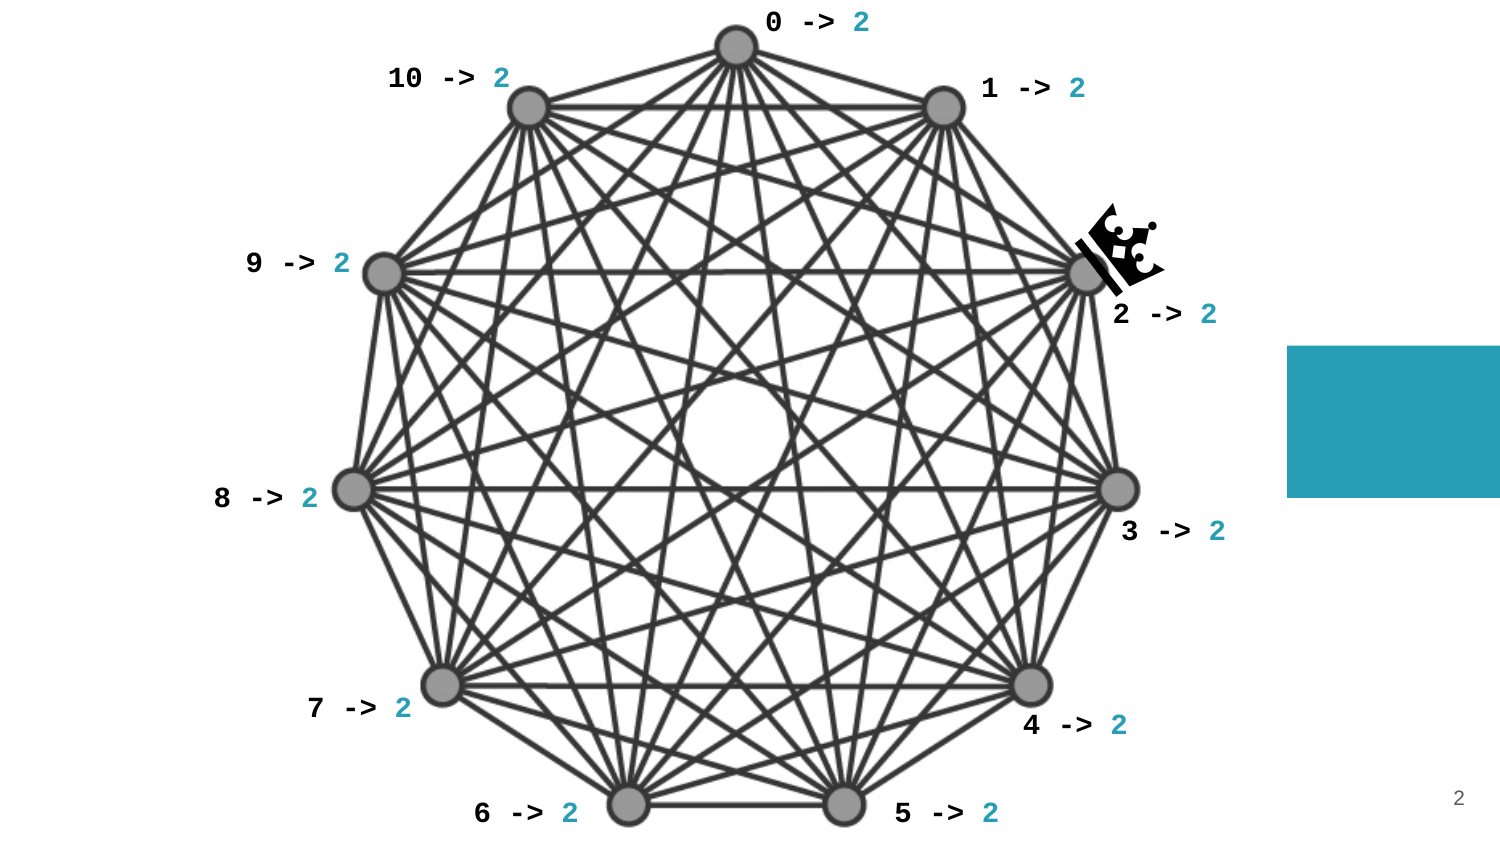

0 -> 2
10 -> 2
1 -> 2
9 -> 2
2 -> 2
8 -> 2
3 -> 2
7 -> 2
4 -> 2
2
6 -> 2
5 -> 2